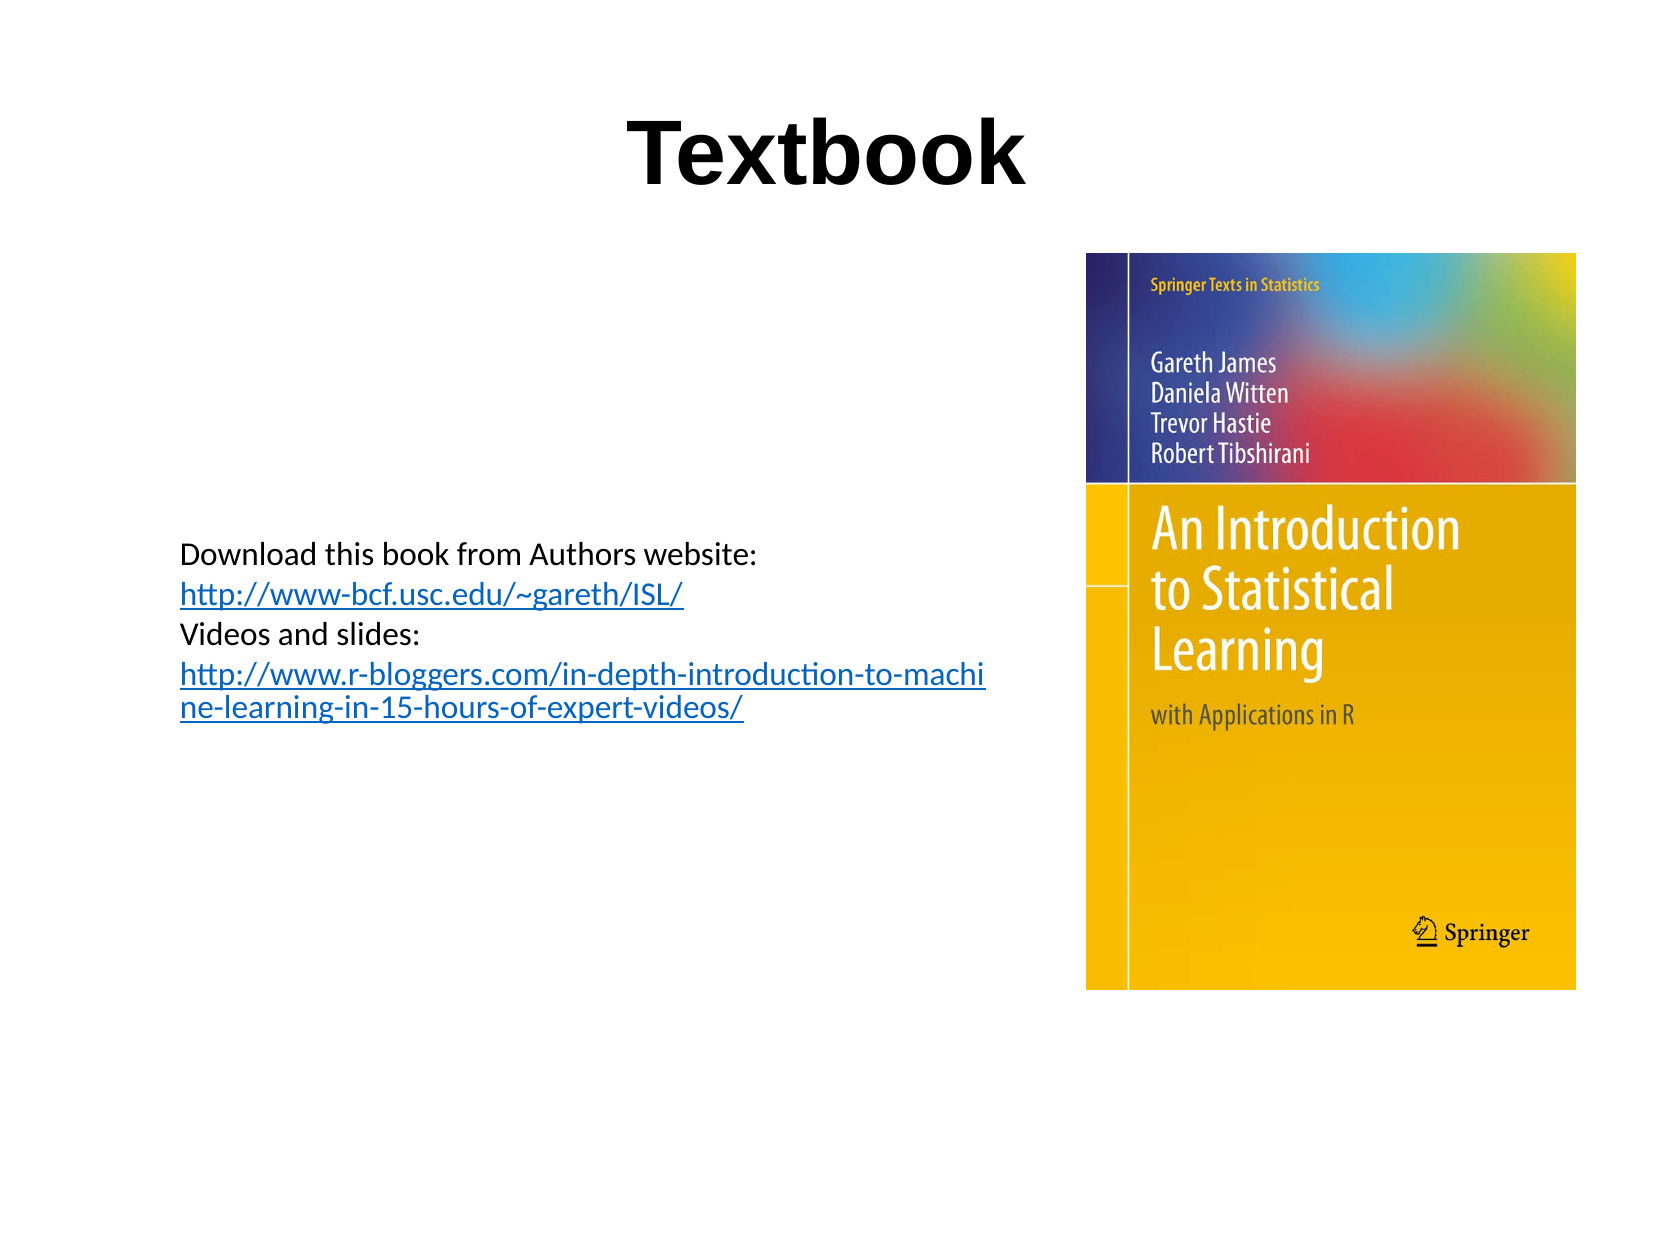

# Textbook
Download this book from Authors website: http://www-bcf.usc.edu/~gareth/ISL/
Videos and slides: http://www.r-bloggers.com/in-depth-introduction-to-machine-learning-in-15-hours-of-expert-videos/